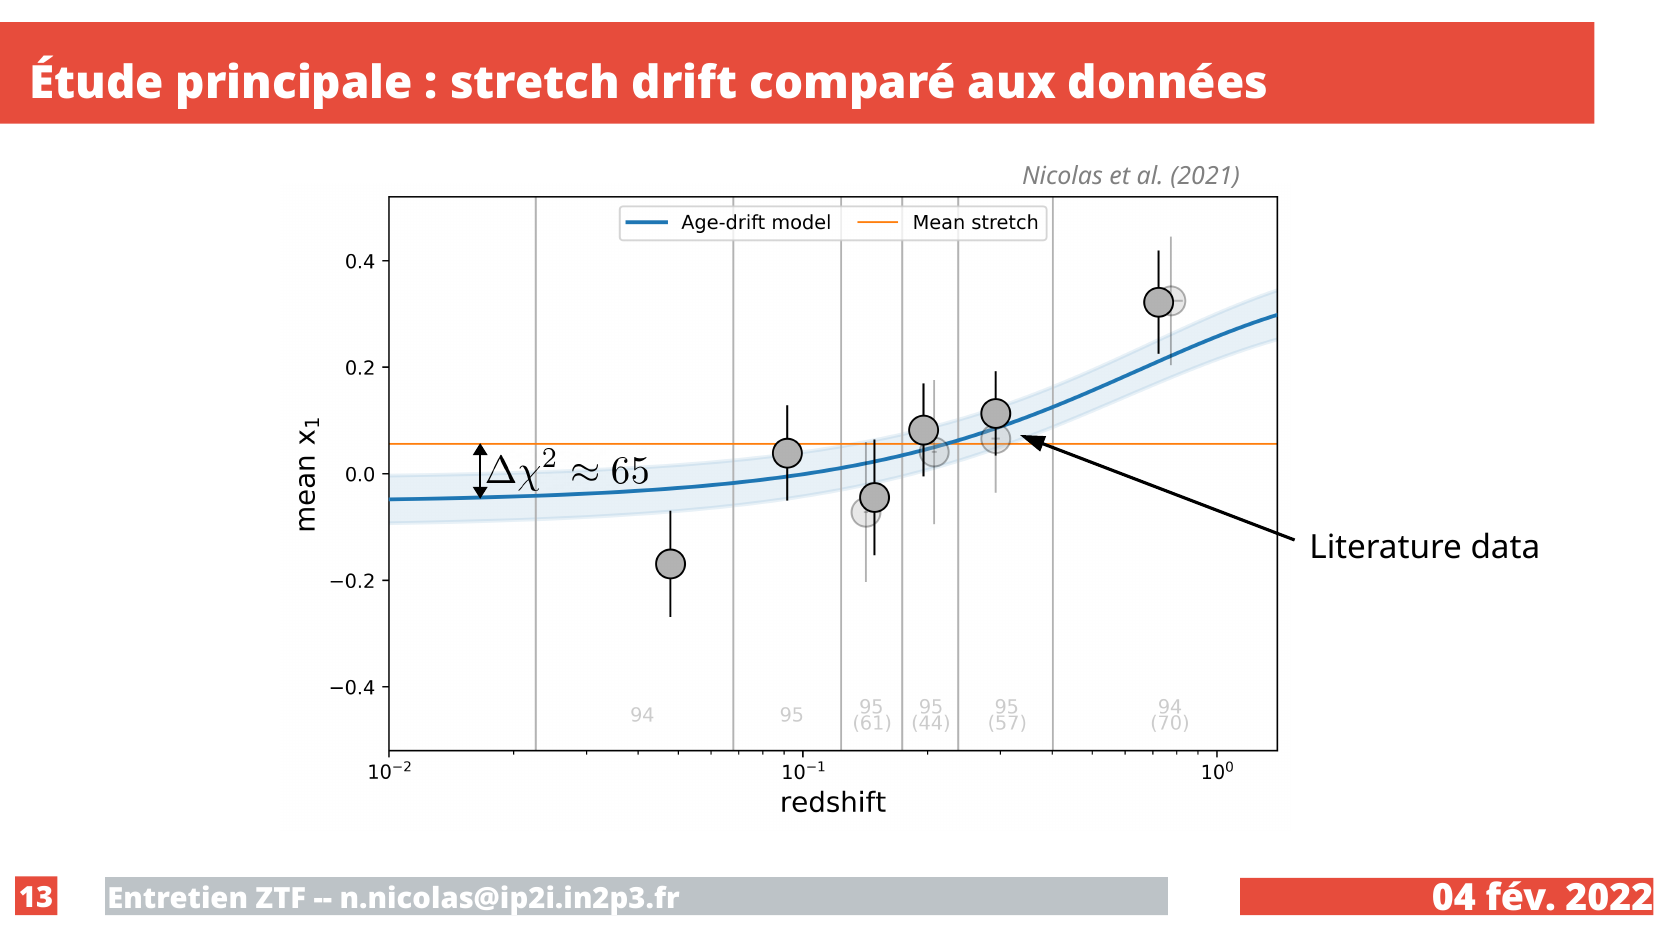

# Étude principale : stretch drift comparé aux données
Nicolas et al. (2021)
Literature data
13
Entretien ZTF -- n.nicolas@ip2i.in2p3.fr
04 fév. 2022